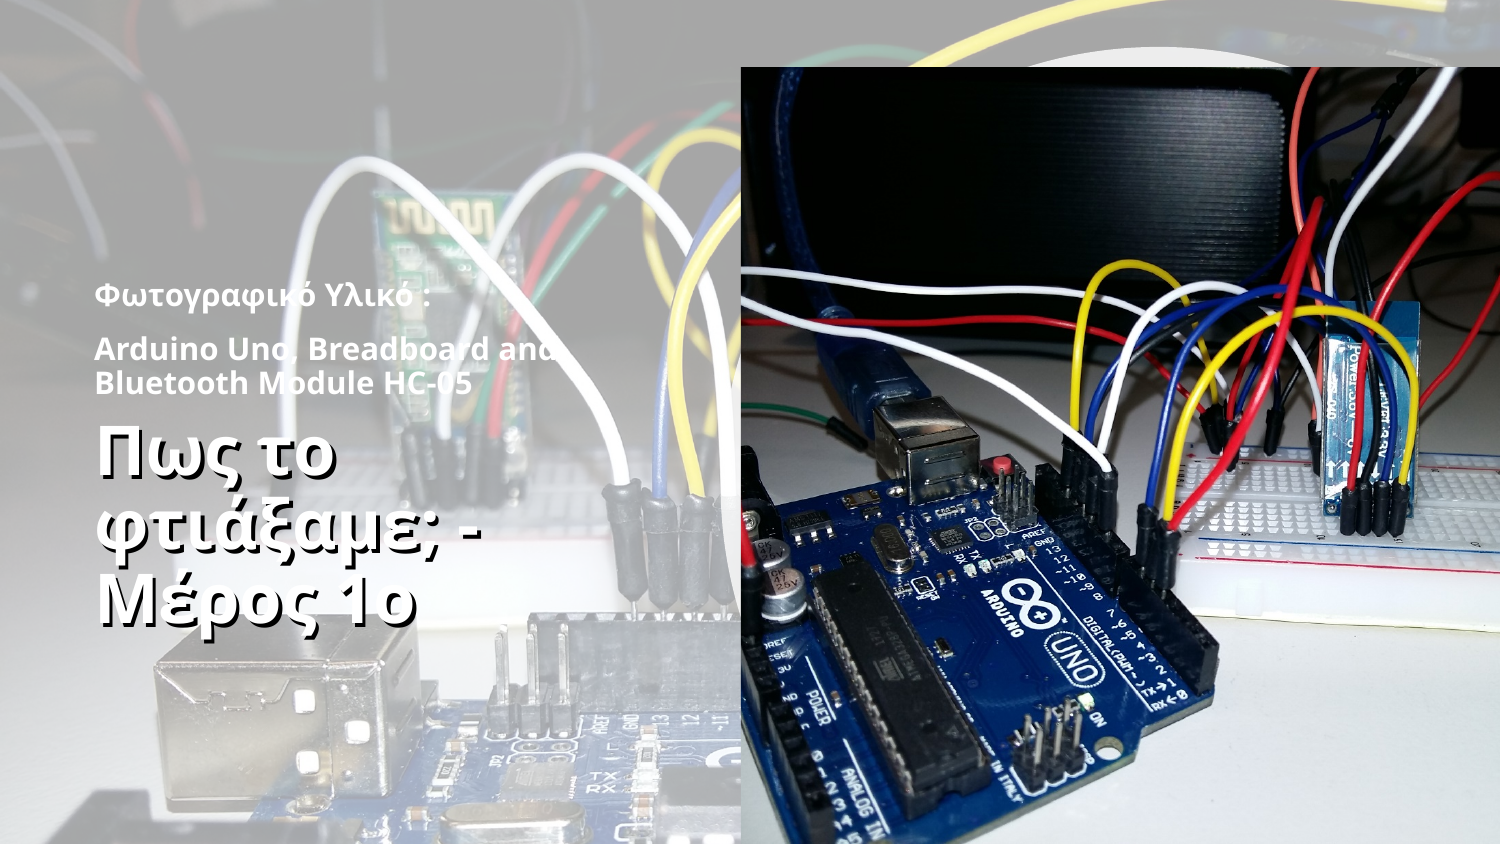

Φωτογραφικό Υλικό :
Arduino Uno, Breadboard and Bluetooth Module HC-05
# Πως το φτιάξαμε; - Μέρος 1ο